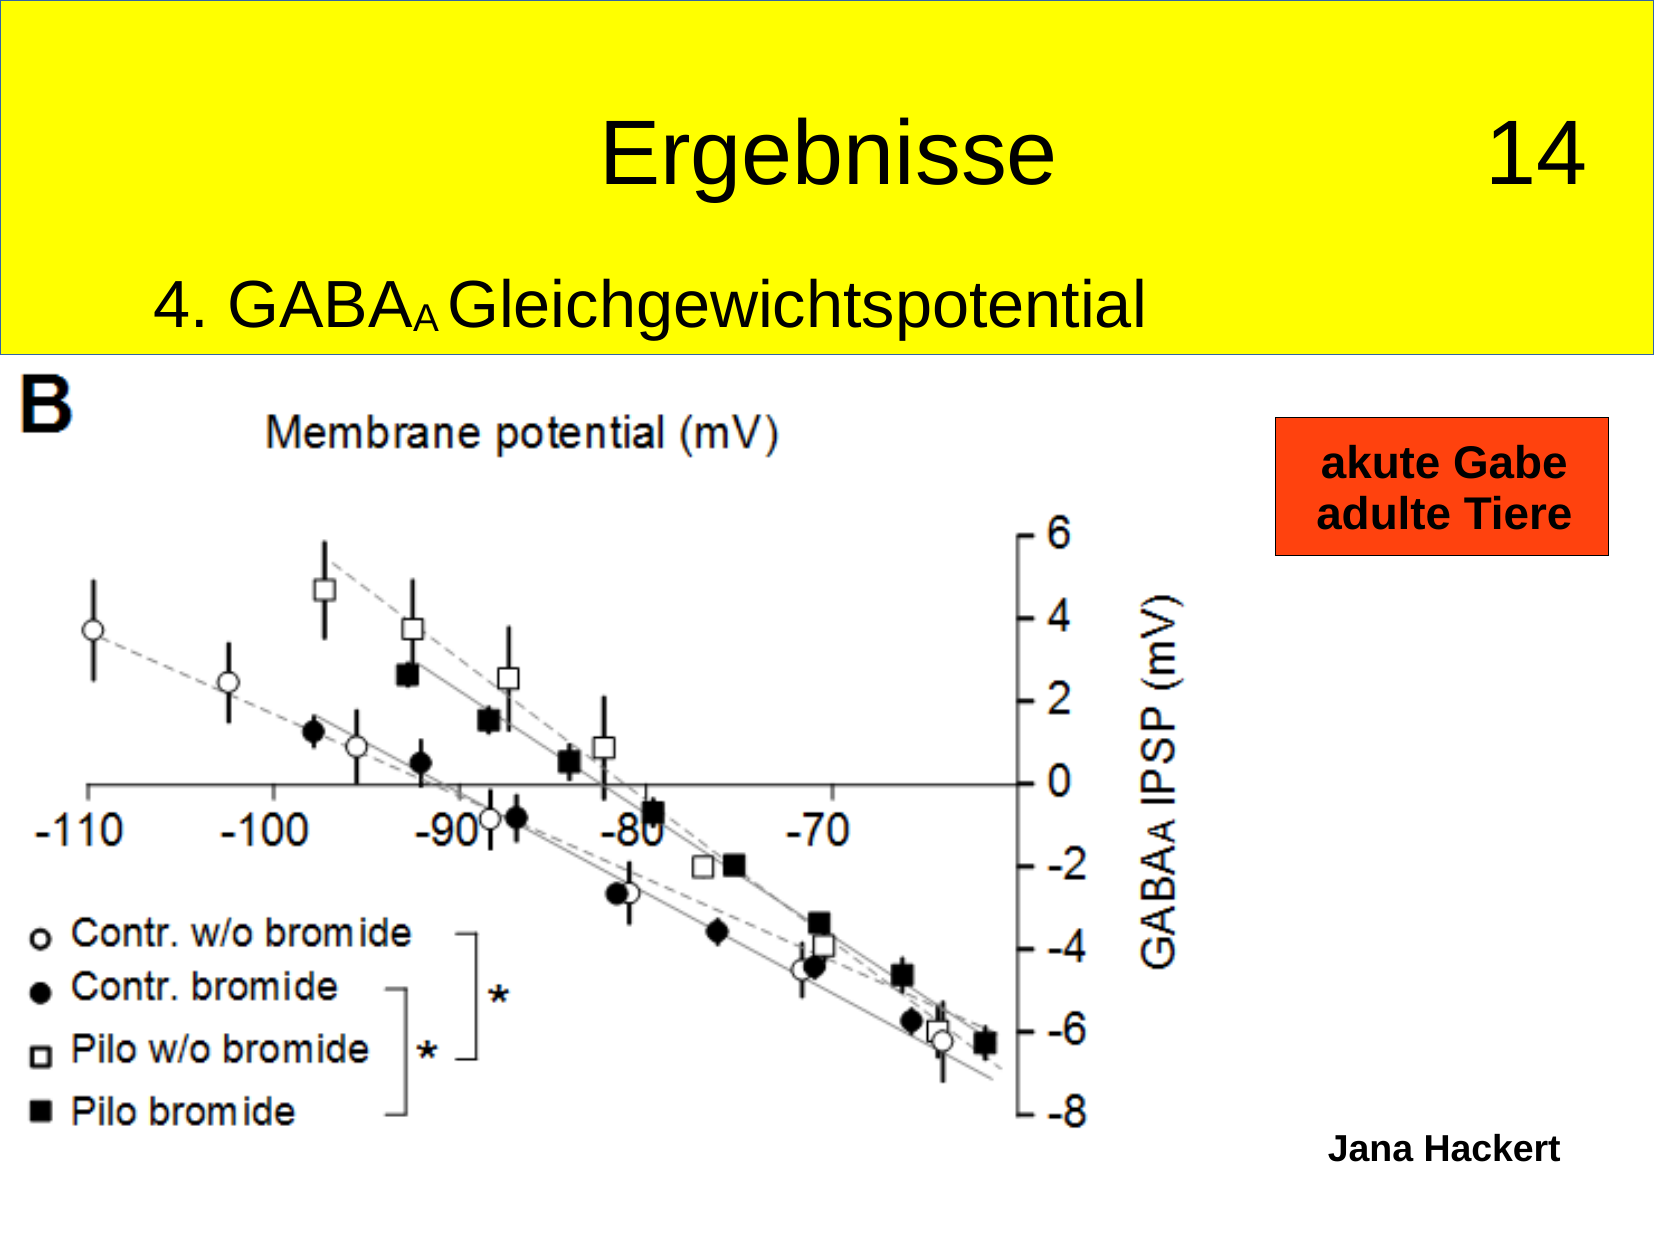

Ergebnisse
# 4. GABAA Gleichgewichtspotential
akute Gabe
adulte Tiere
Jana Hackert